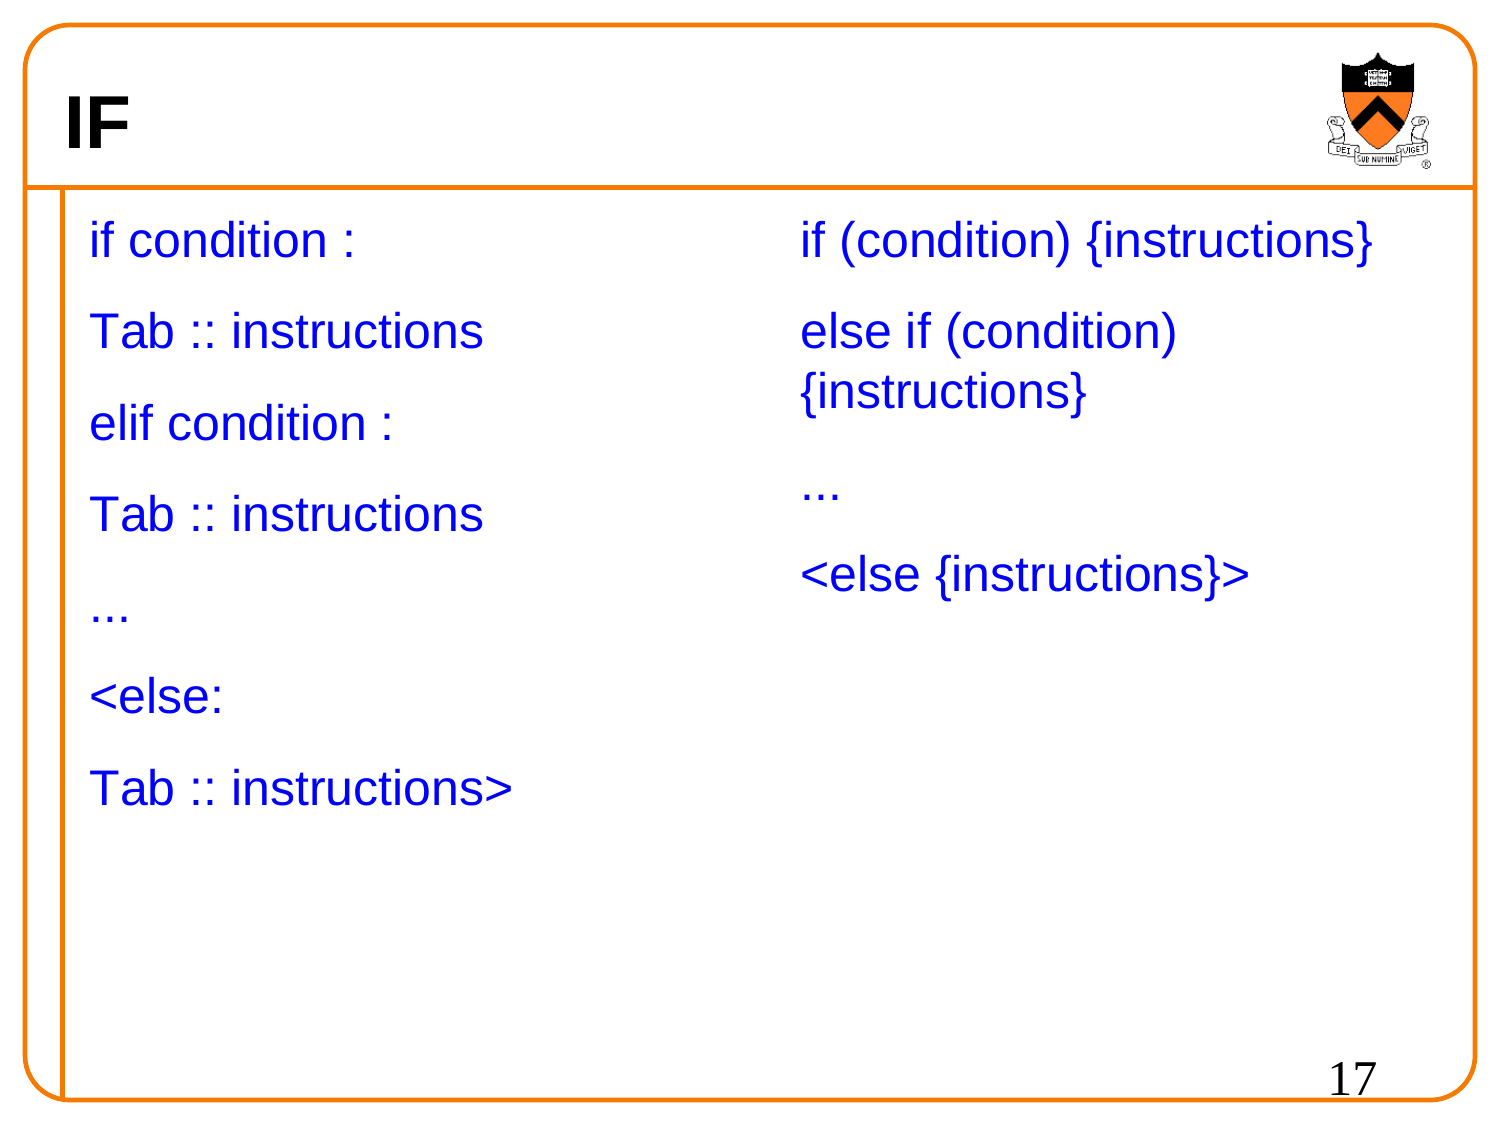

# IF
if condition :
Tab :: instructions
elif condition :
Tab :: instructions
...
<else:
Tab :: instructions>
if (condition) {instructions}
else if (condition) {instructions}
...
<else {instructions}>
17